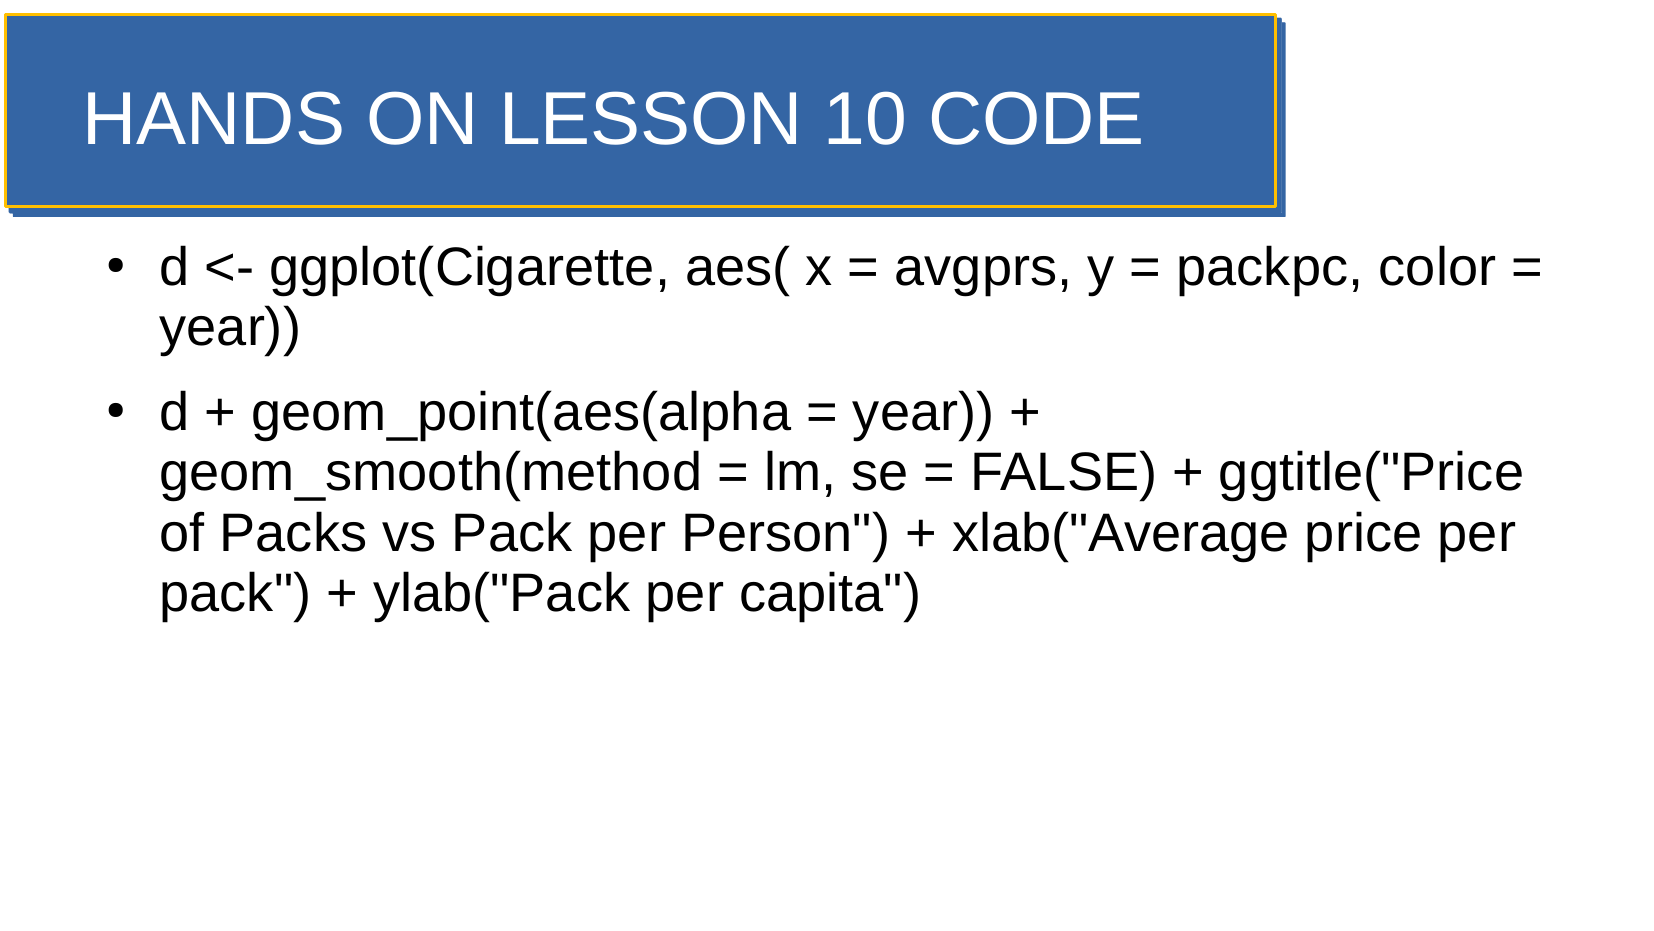

# HANDS ON LESSON 10 CODE
d <- ggplot(Cigarette, aes( x = avgprs, y = packpc, color = year))
d + geom_point(aes(alpha = year)) + geom_smooth(method = lm, se = FALSE) + ggtitle("Price of Packs vs Pack per Person") + xlab("Average price per pack") + ylab("Pack per capita")